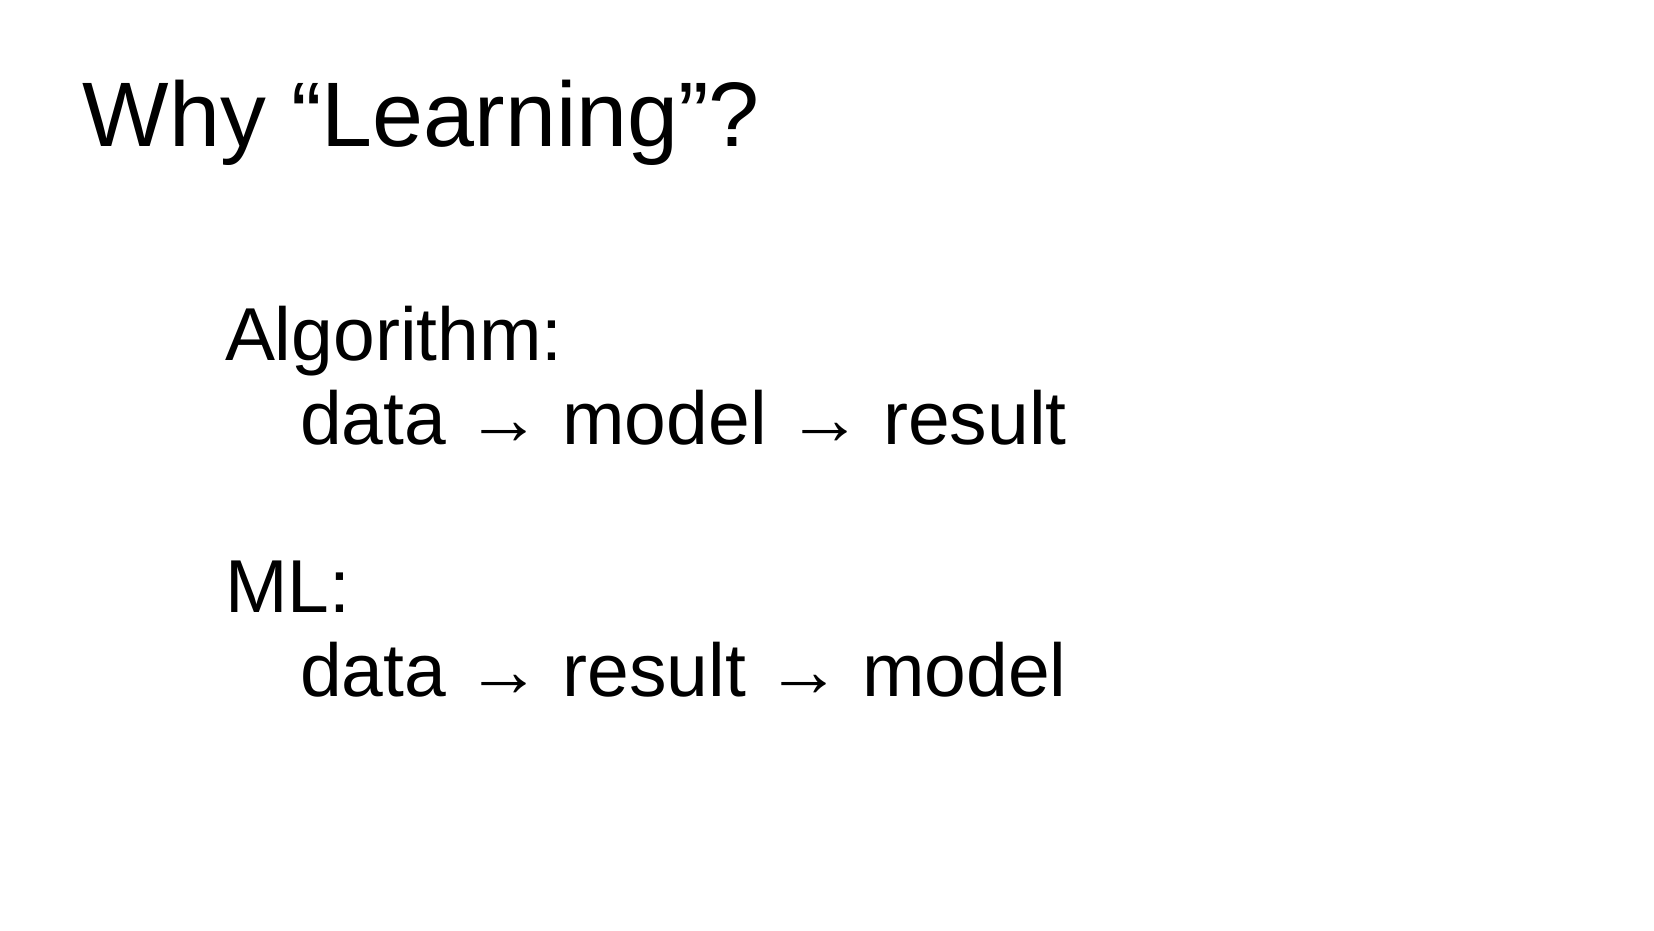

Why “Learning”?
# Algorithm: data → model → result ML: data → result → model